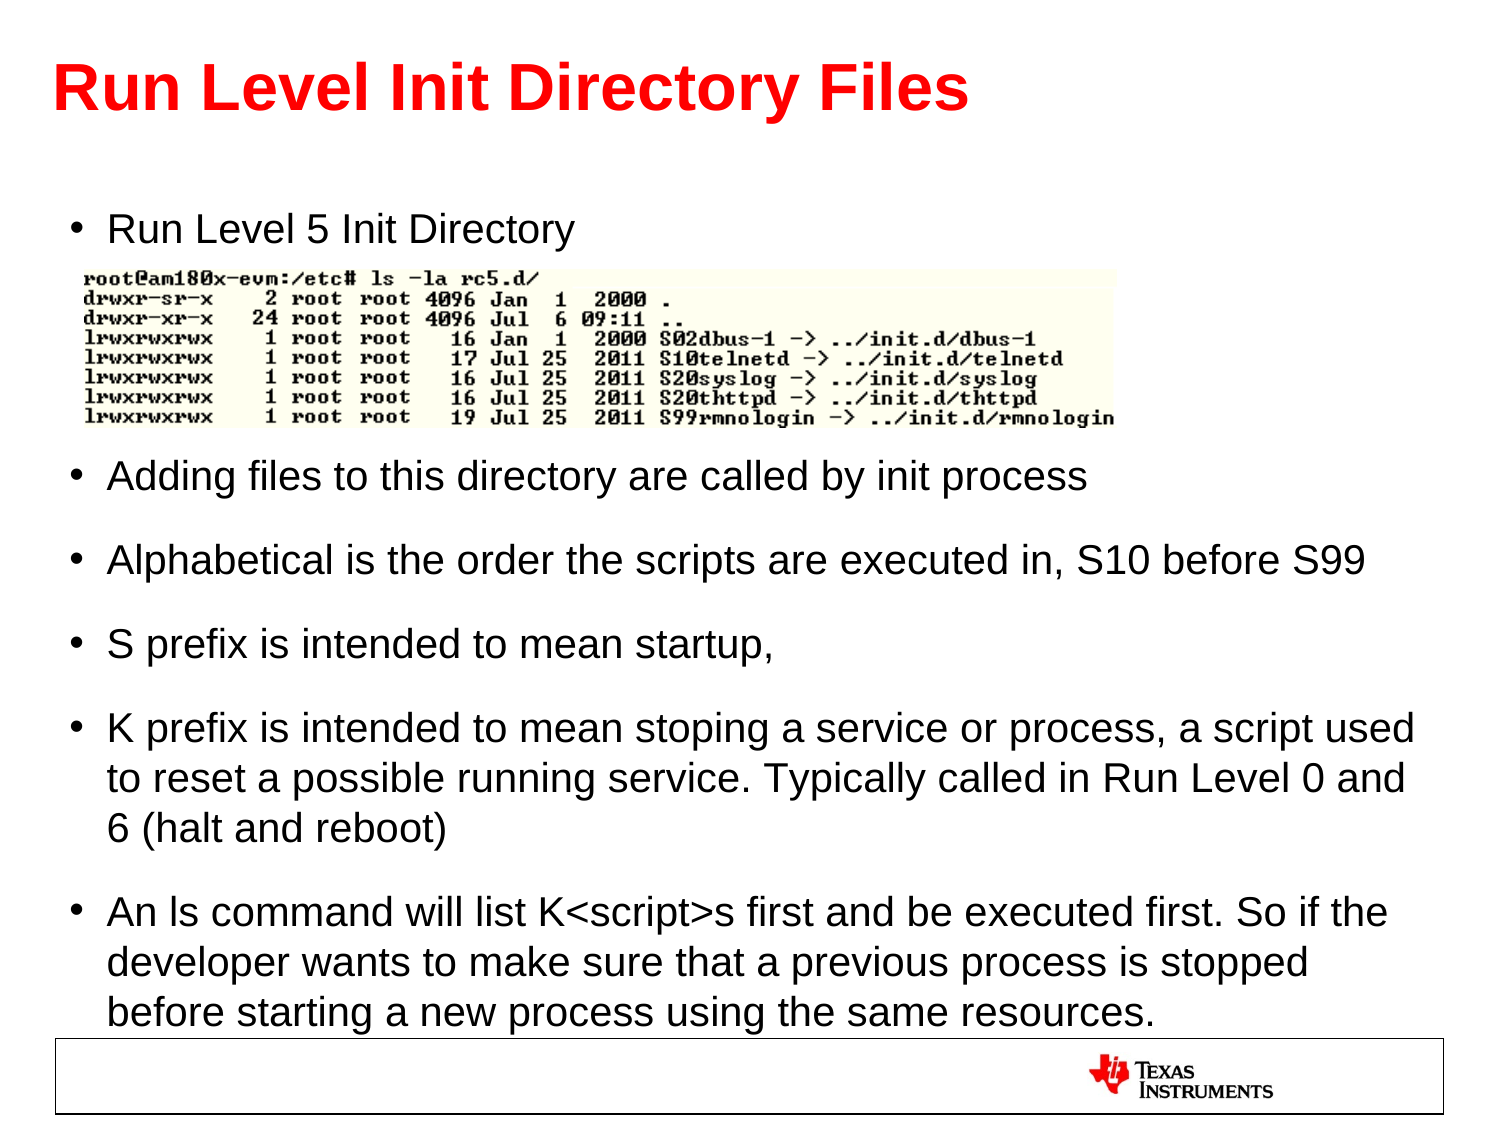

# Run Level Init Directory Files
Run Level 5 Init Directory
Adding files to this directory are called by init process
Alphabetical is the order the scripts are executed in, S10 before S99
S prefix is intended to mean startup,
K prefix is intended to mean stoping a service or process, a script used to reset a possible running service. Typically called in Run Level 0 and 6 (halt and reboot)
An ls command will list K<script>s first and be executed first. So if the developer wants to make sure that a previous process is stopped before starting a new process using the same resources.